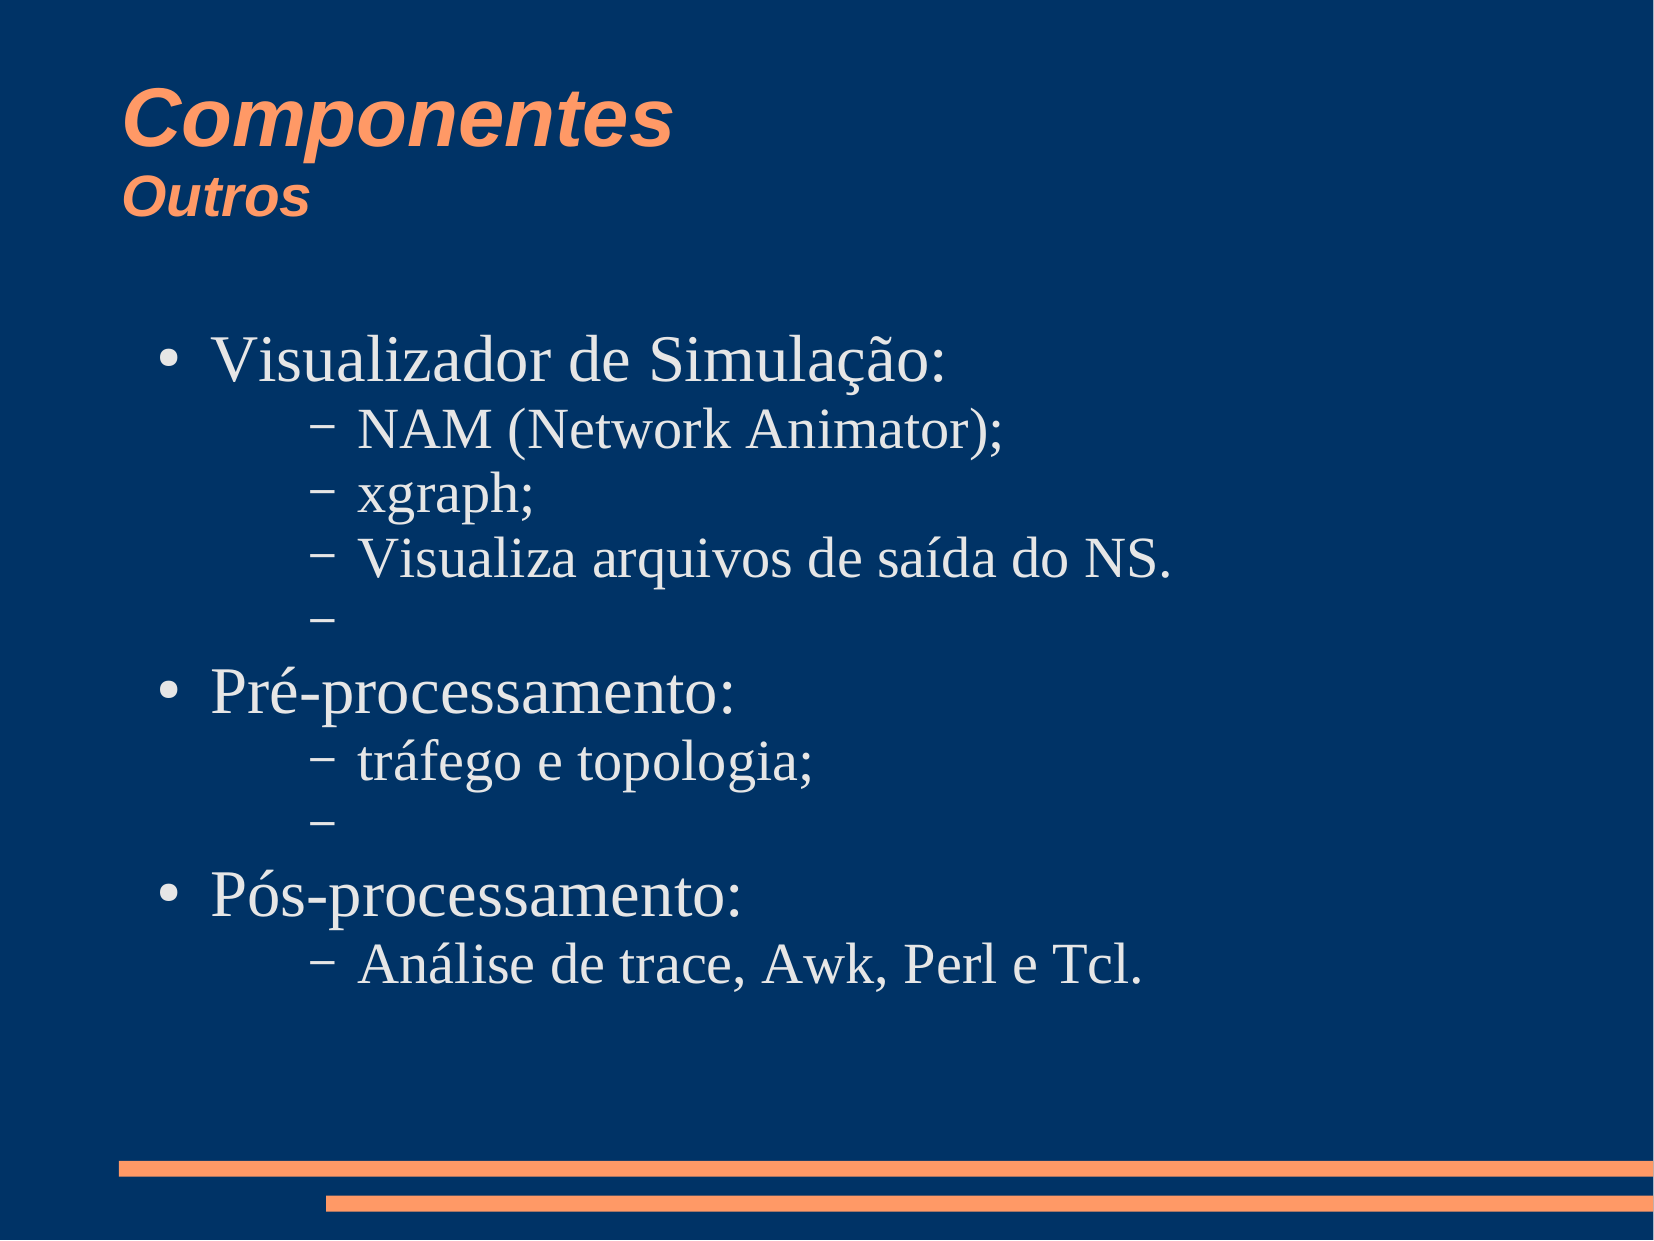

# Componentes Outros
Visualizador de Simulação:
NAM (Network Animator);
xgraph;
Visualiza arquivos de saída do NS.
Pré-processamento:
tráfego e topologia;
Pós-processamento:
Análise de trace, Awk, Perl e Tcl.